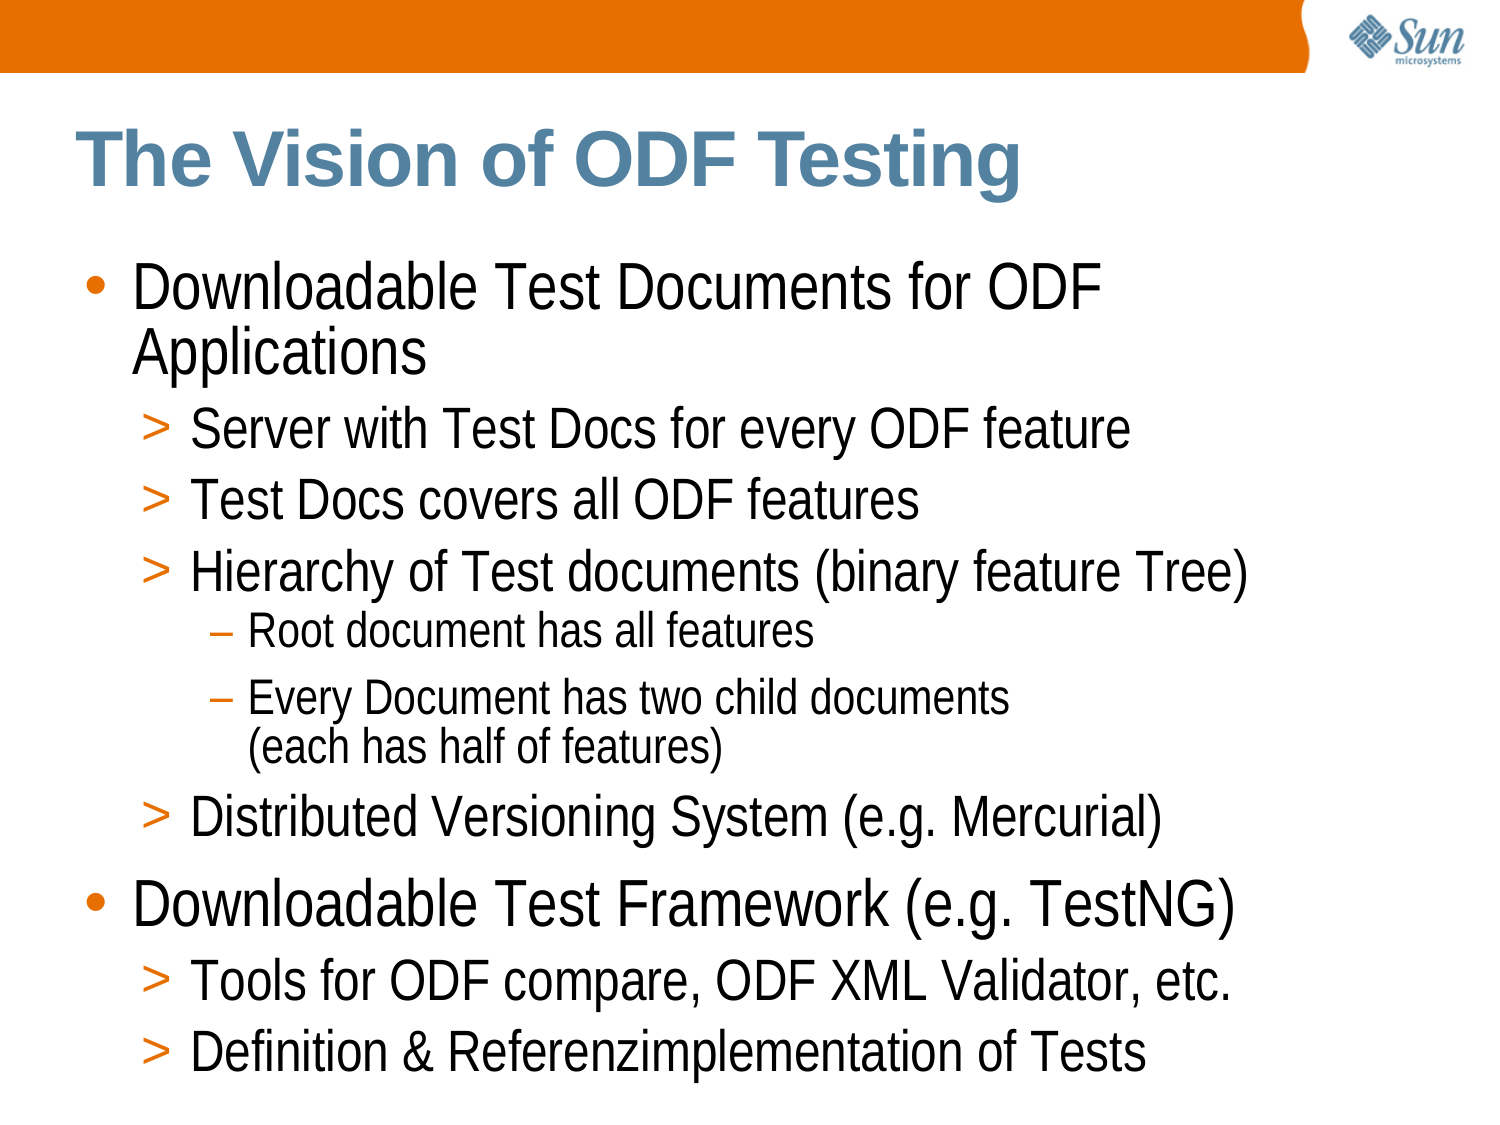

# The Vision of ODF Testing
Downloadable Test Documents for ODF Applications
Server with Test Docs for every ODF feature
Test Docs covers all ODF features
Hierarchy of Test documents (binary feature Tree)
Root document has all features
Every Document has two child documents
(each has half of features)
Distributed Versioning System (e.g. Mercurial)
Downloadable Test Framework (e.g. TestNG)
Tools for ODF compare, ODF XML Validator, etc.
Definition & Referenzimplementation of Tests